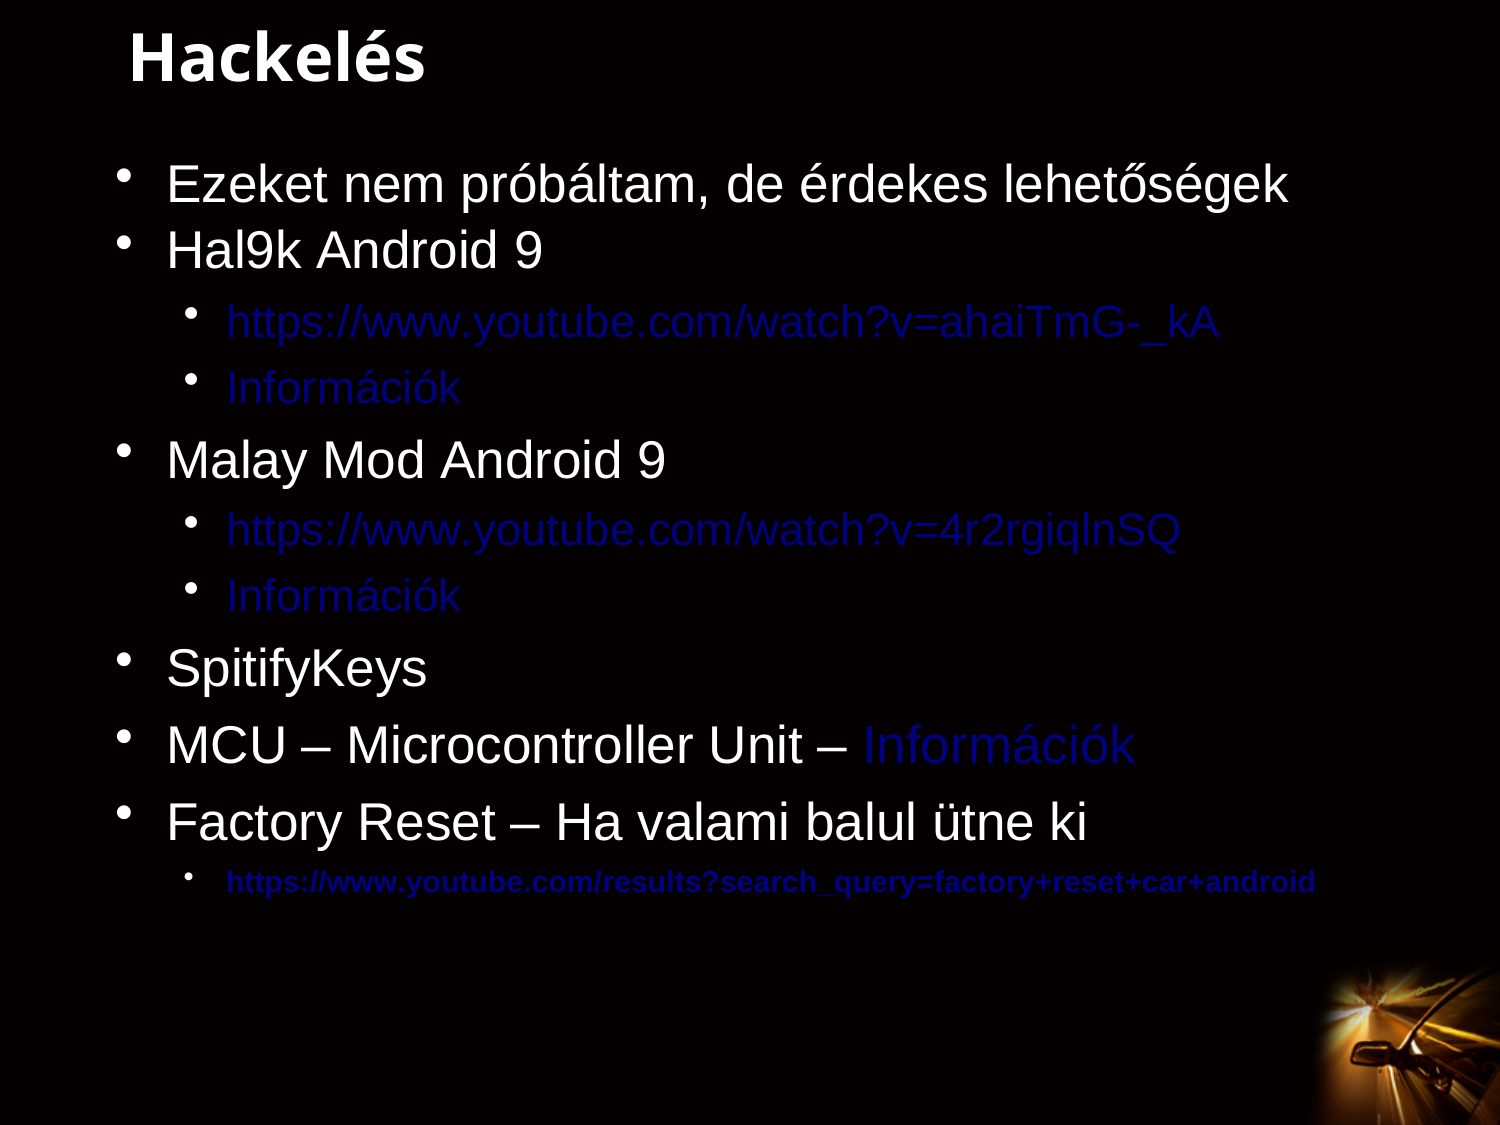

# Hackelés
Ezeket nem próbáltam, de érdekes lehetőségek
Hal9k Android 9
https://www.youtube.com/watch?v=ahaiTmG-_kA
Információk
Malay Mod Android 9
https://www.youtube.com/watch?v=4r2rgiqlnSQ
Információk
SpitifyKeys
MCU – Microcontroller Unit – Információk
Factory Reset – Ha valami balul ütne ki
https://www.youtube.com/results?search_query=factory+reset+car+android